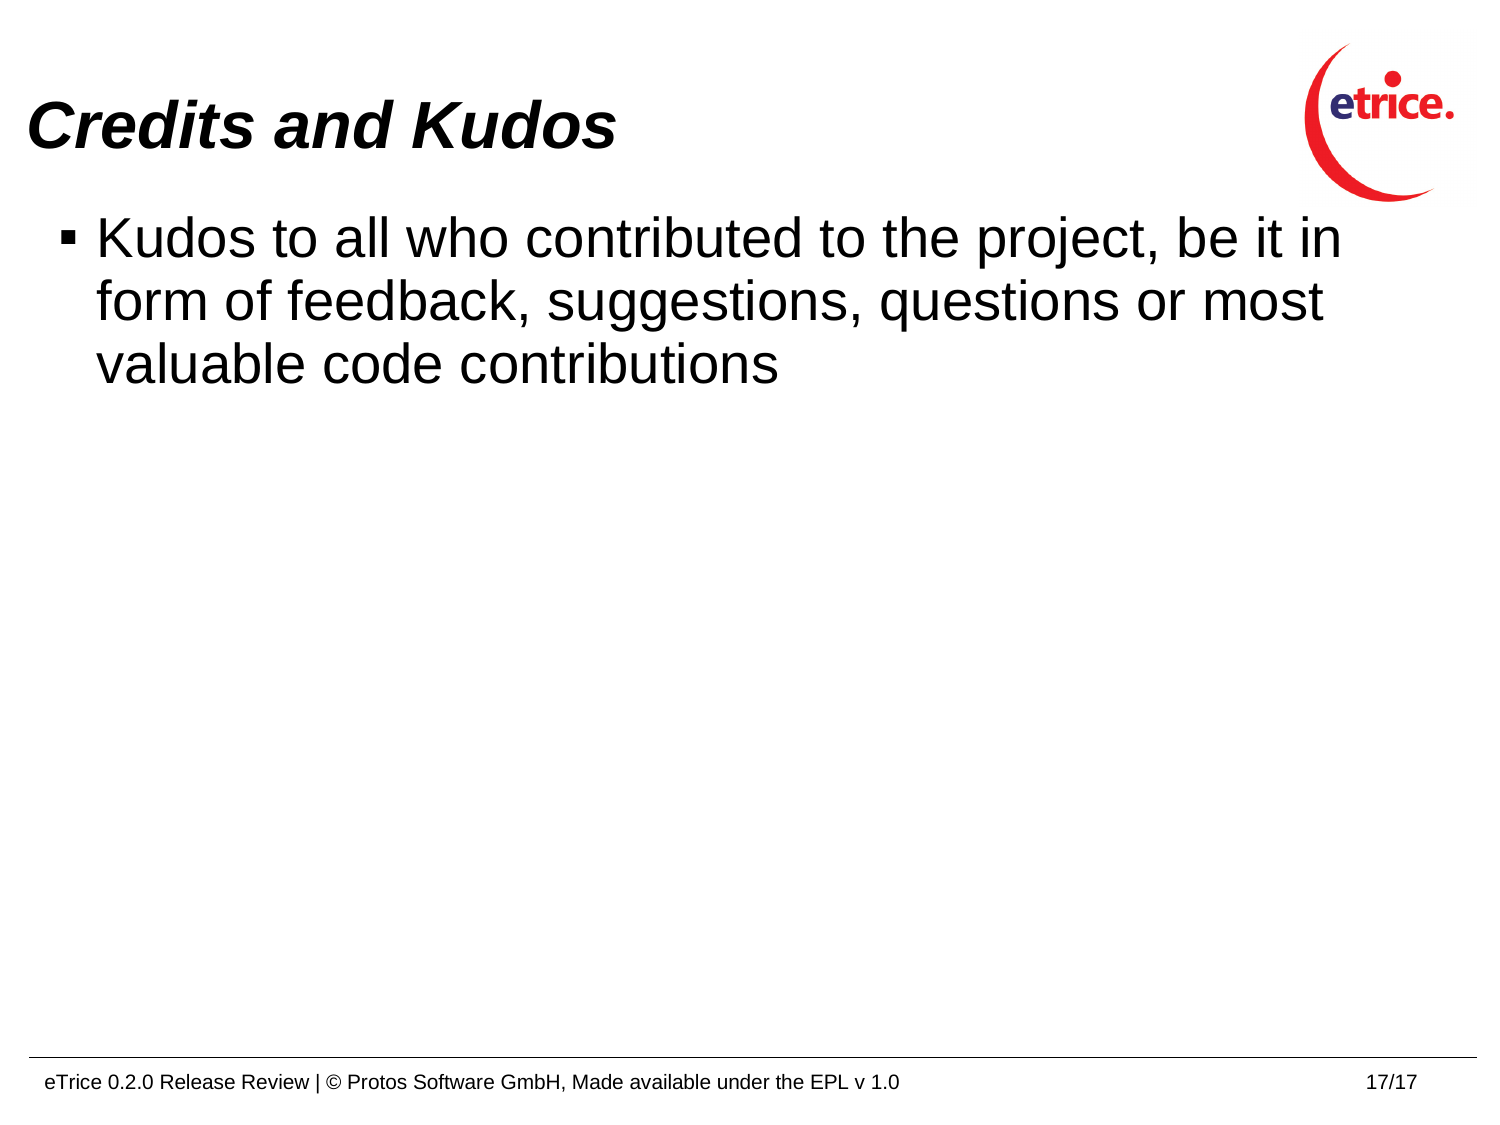

# Credits and Kudos
Kudos to all who contributed to the project, be it in form of feedback, suggestions, questions or most valuable code contributions